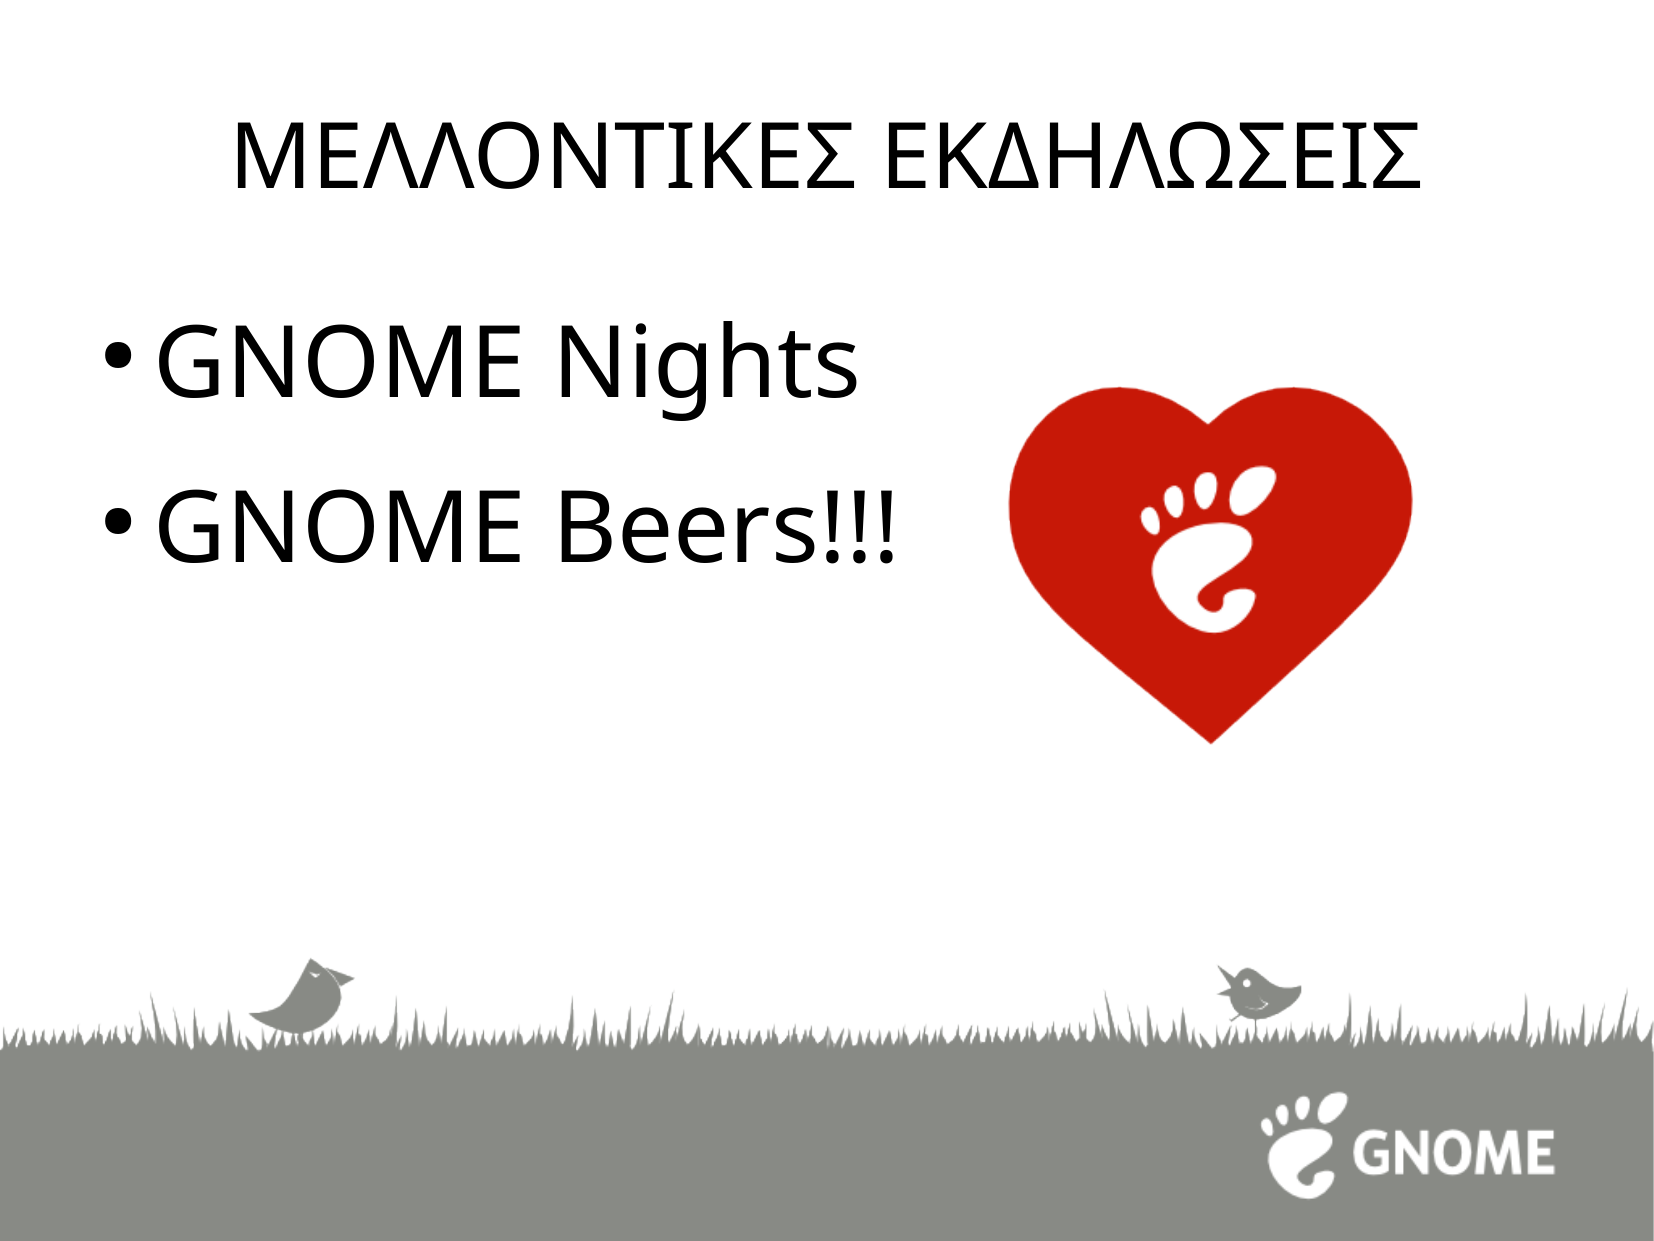

# ΜΕΛΛΟΝΤΙΚΕΣ ΕΚΔΗΛΩΣΕΙΣ
GNOME Nights
GNOME Beers!!!